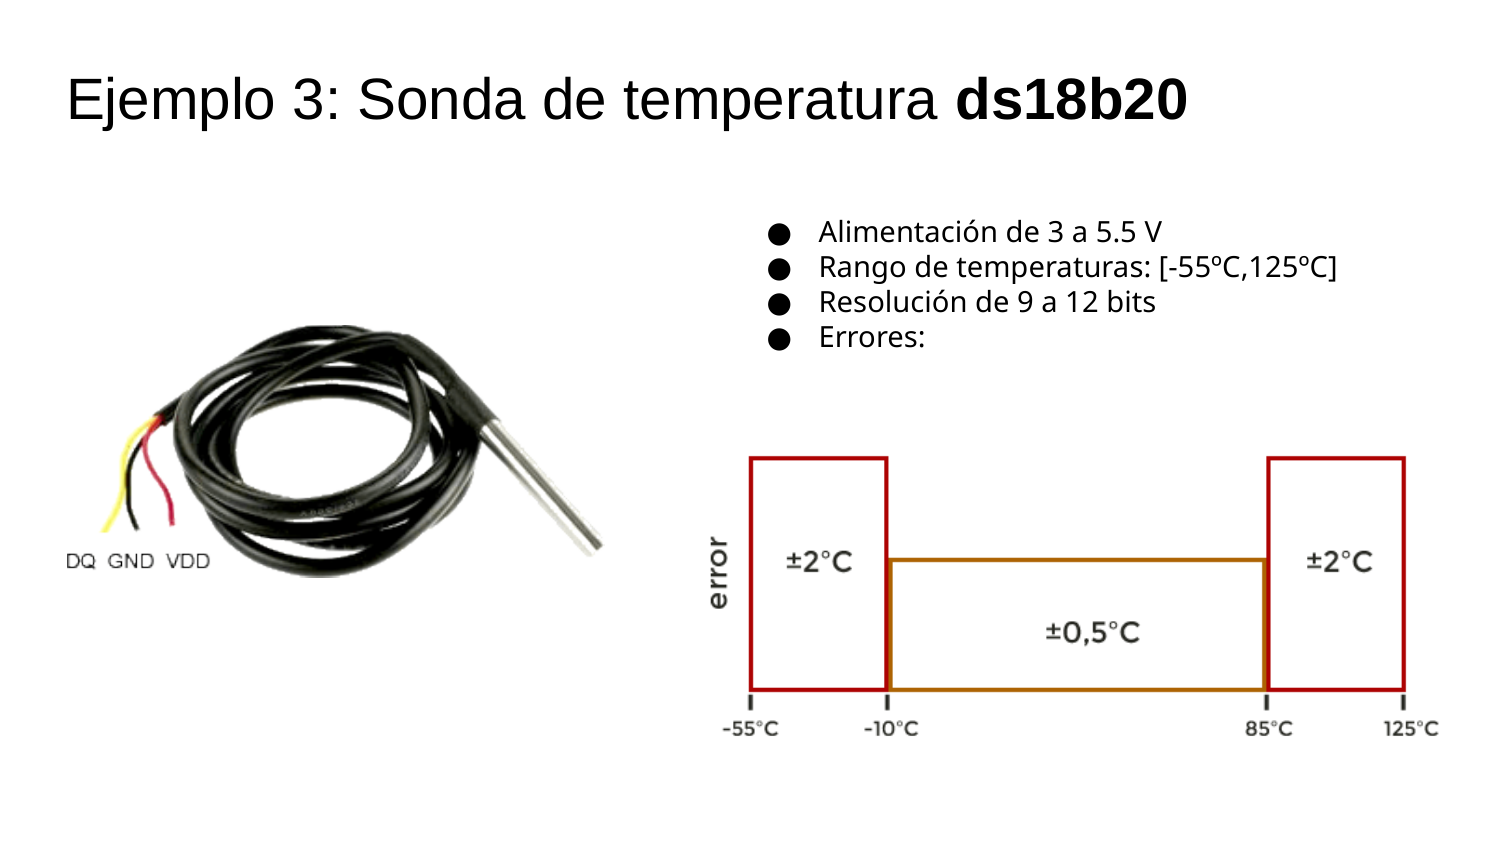

Ejemplo 3: Sonda de temperatura ds18b20
Alimentación de 3 a 5.5 V
Rango de temperaturas: [-55ºC,125ºC]
Resolución de 9 a 12 bits
Errores: